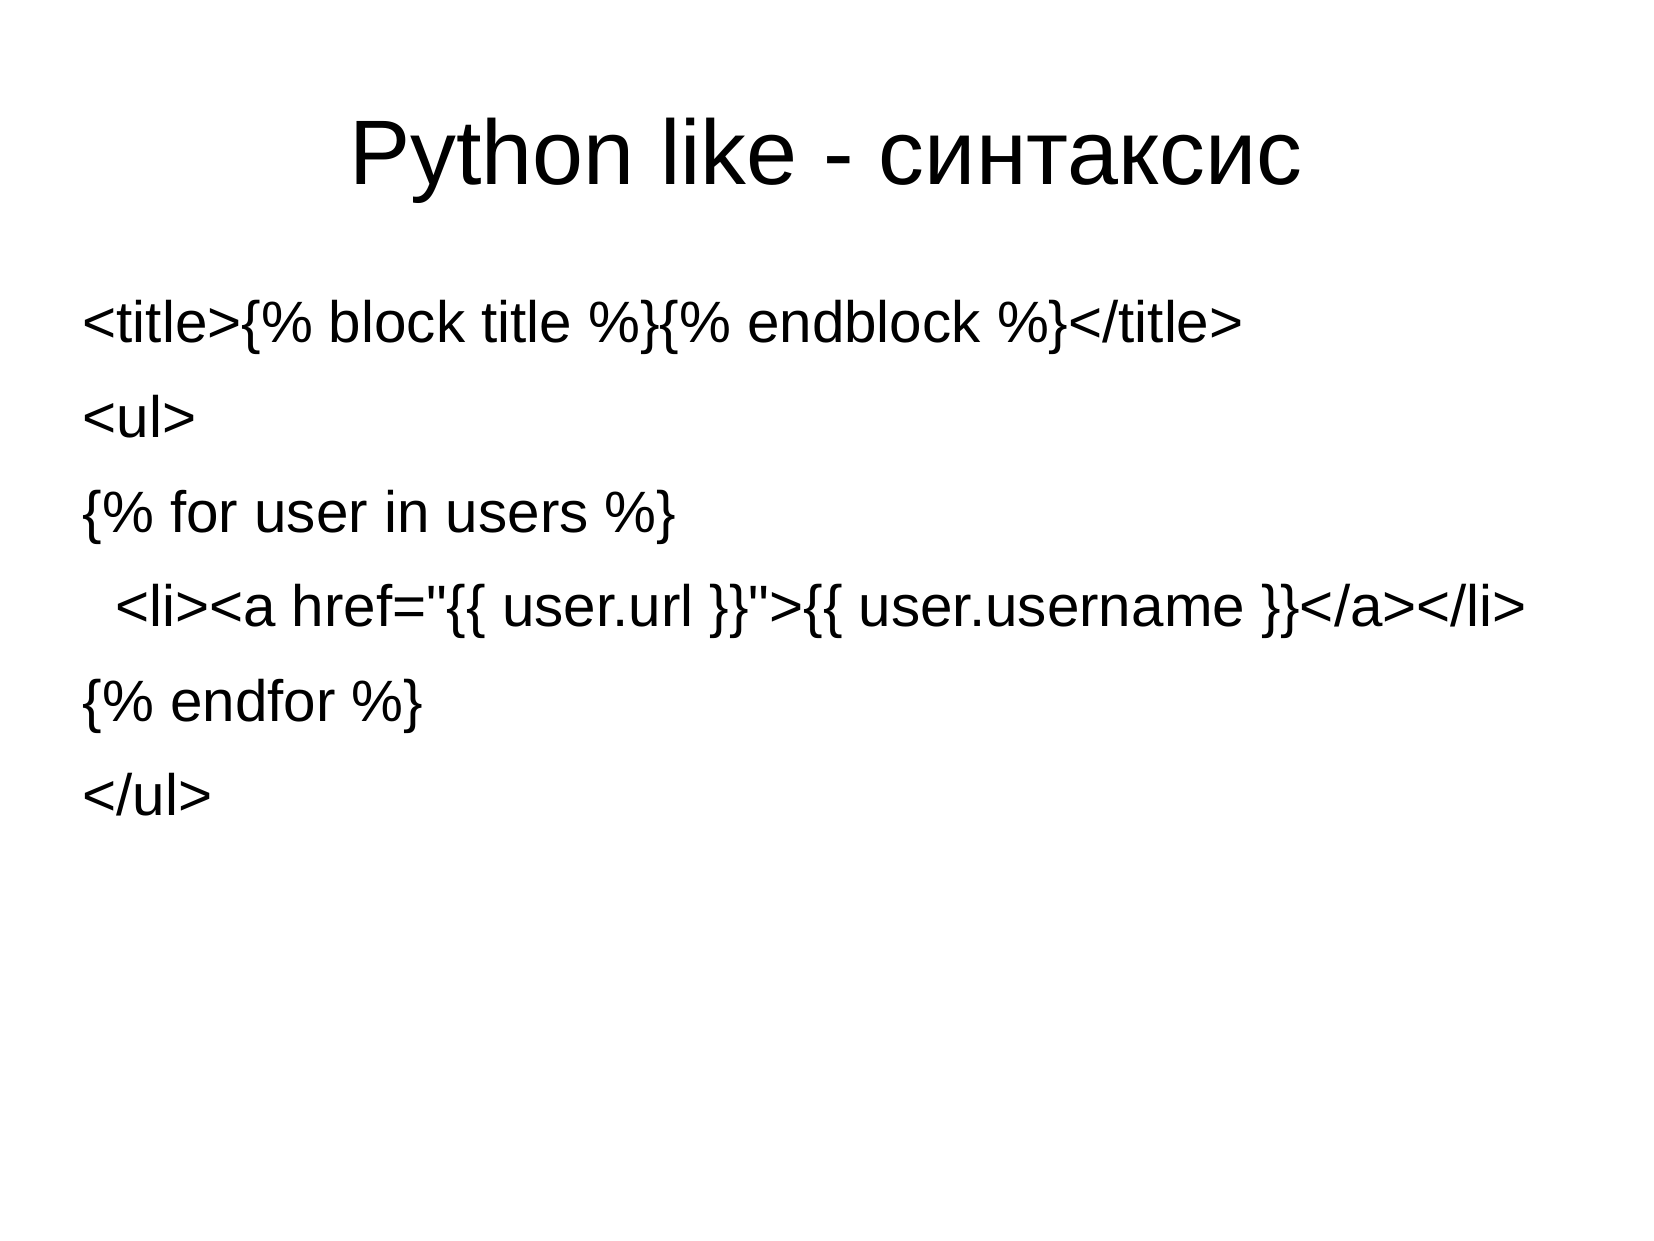

# Python like - синтаксис
<title>{% block title %}{% endblock %}</title>
<ul>
{% for user in users %}
 <li><a href="{{ user.url }}">{{ user.username }}</a></li>
{% endfor %}
</ul>